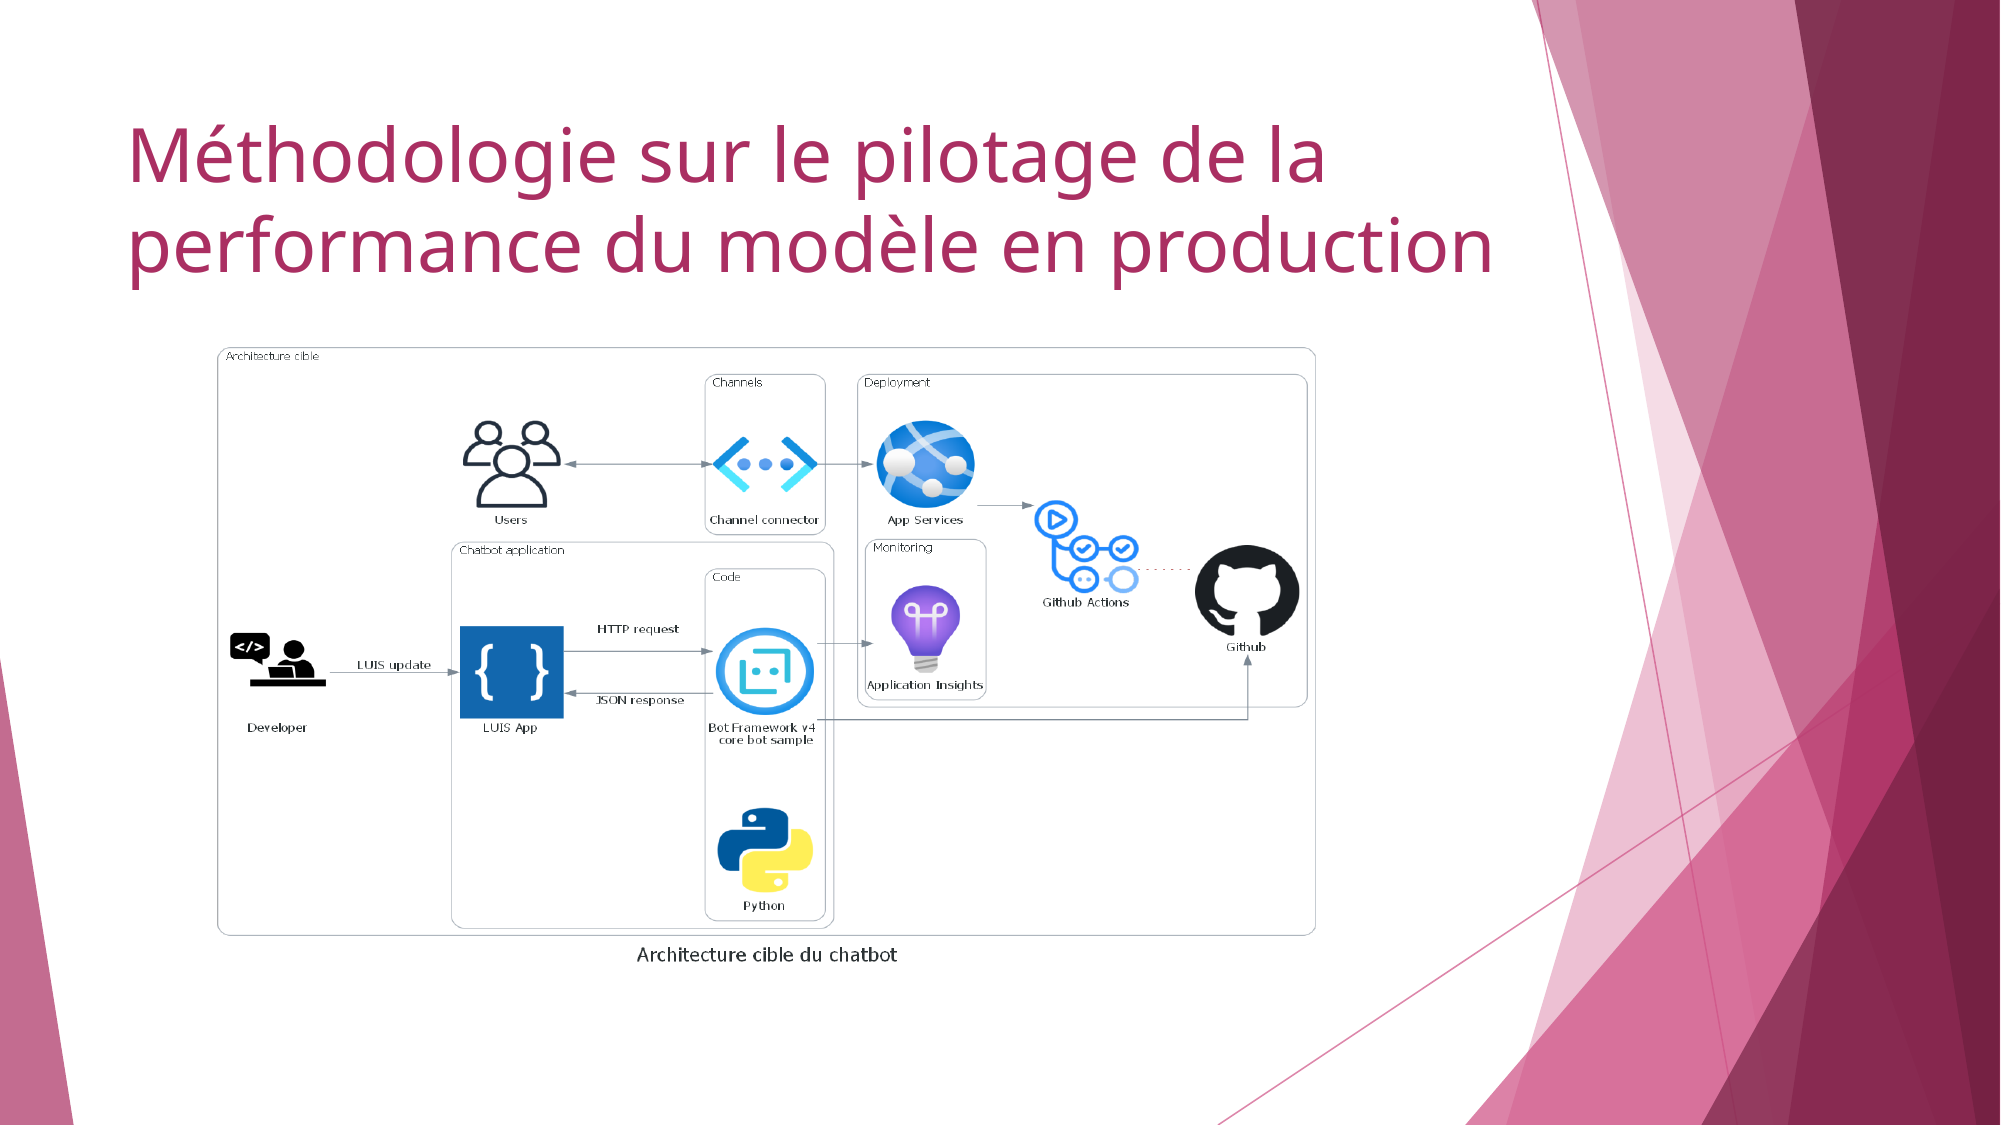

# Méthodologie sur le pilotage de la performance du modèle en production